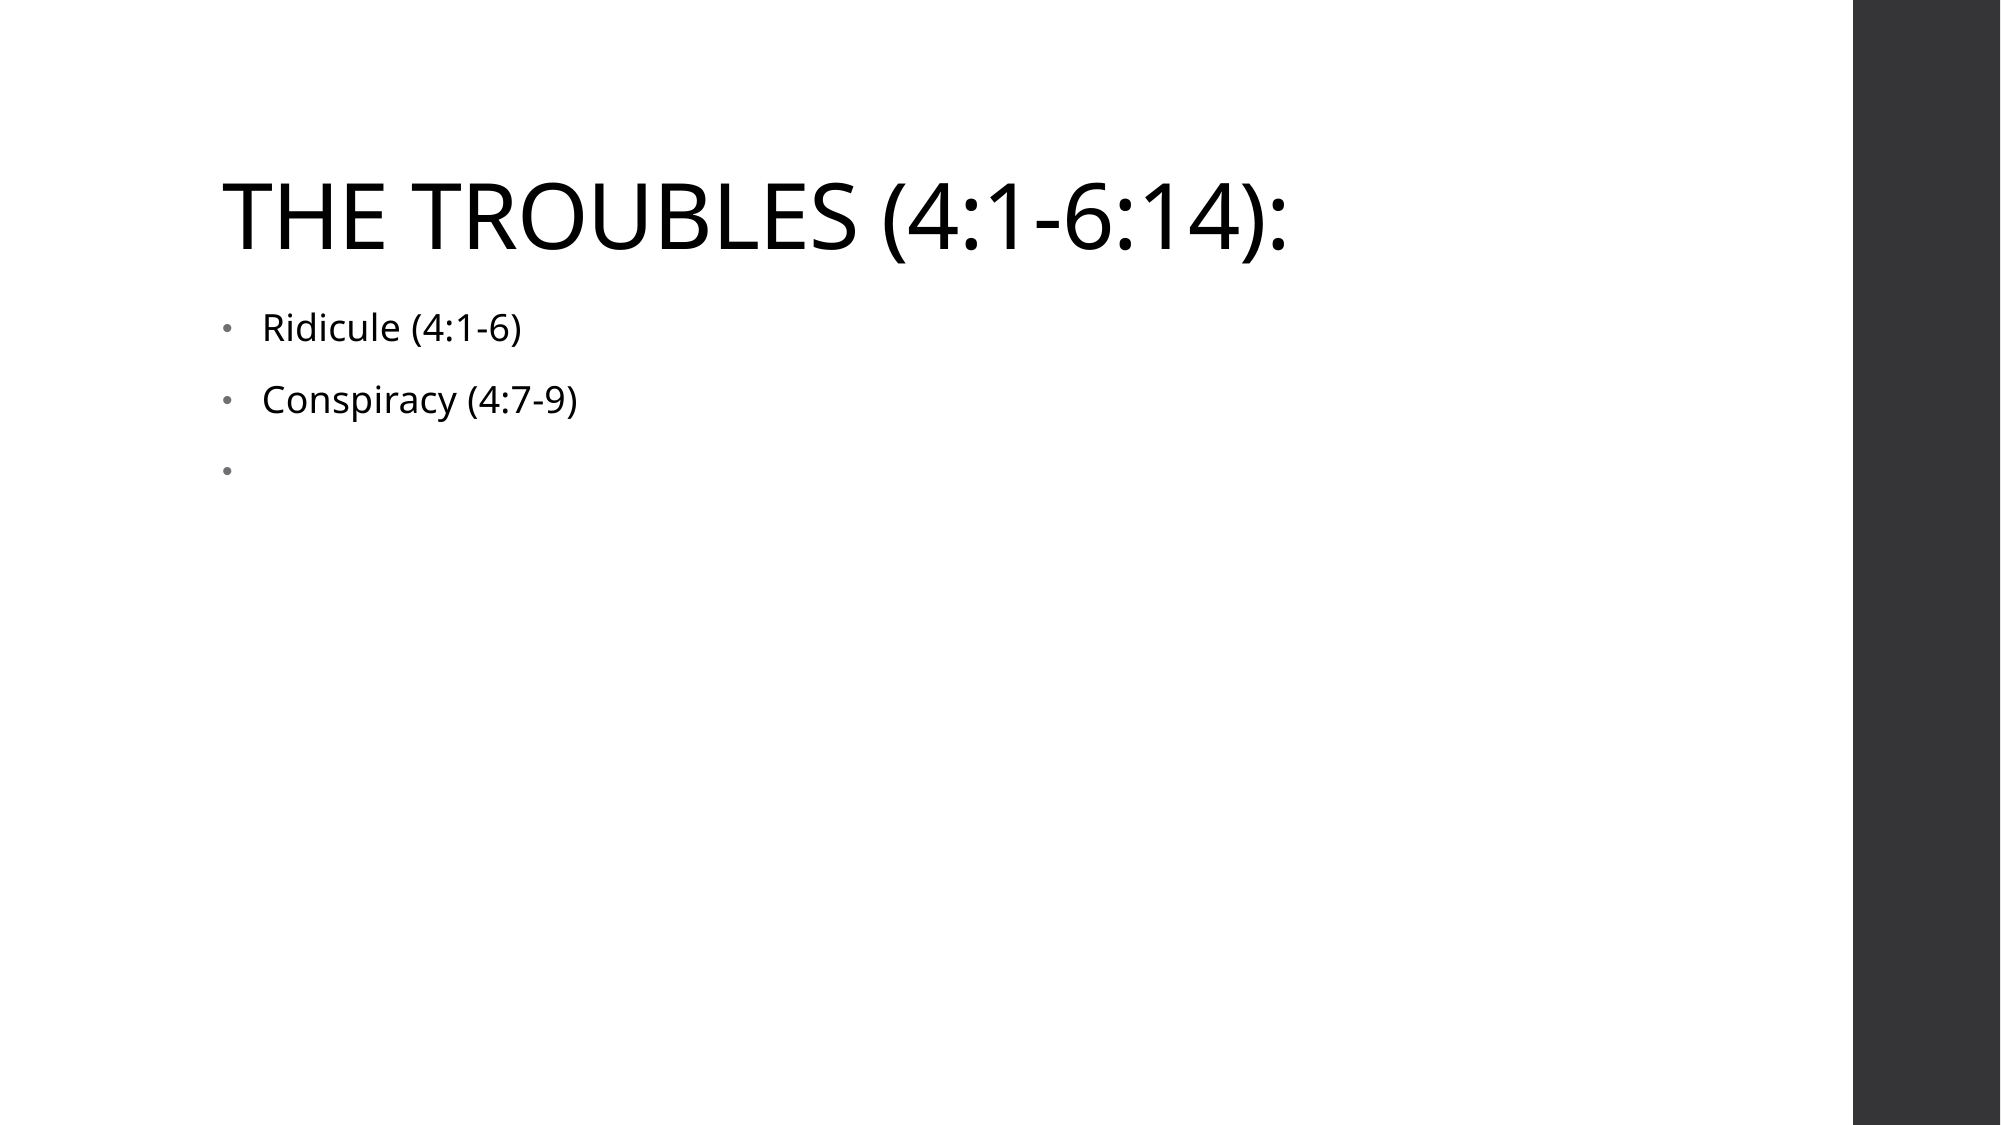

# THE TROUBLES (4:1-6:14):
 Ridicule (4:1-6)
 Conspiracy (4:7-9)